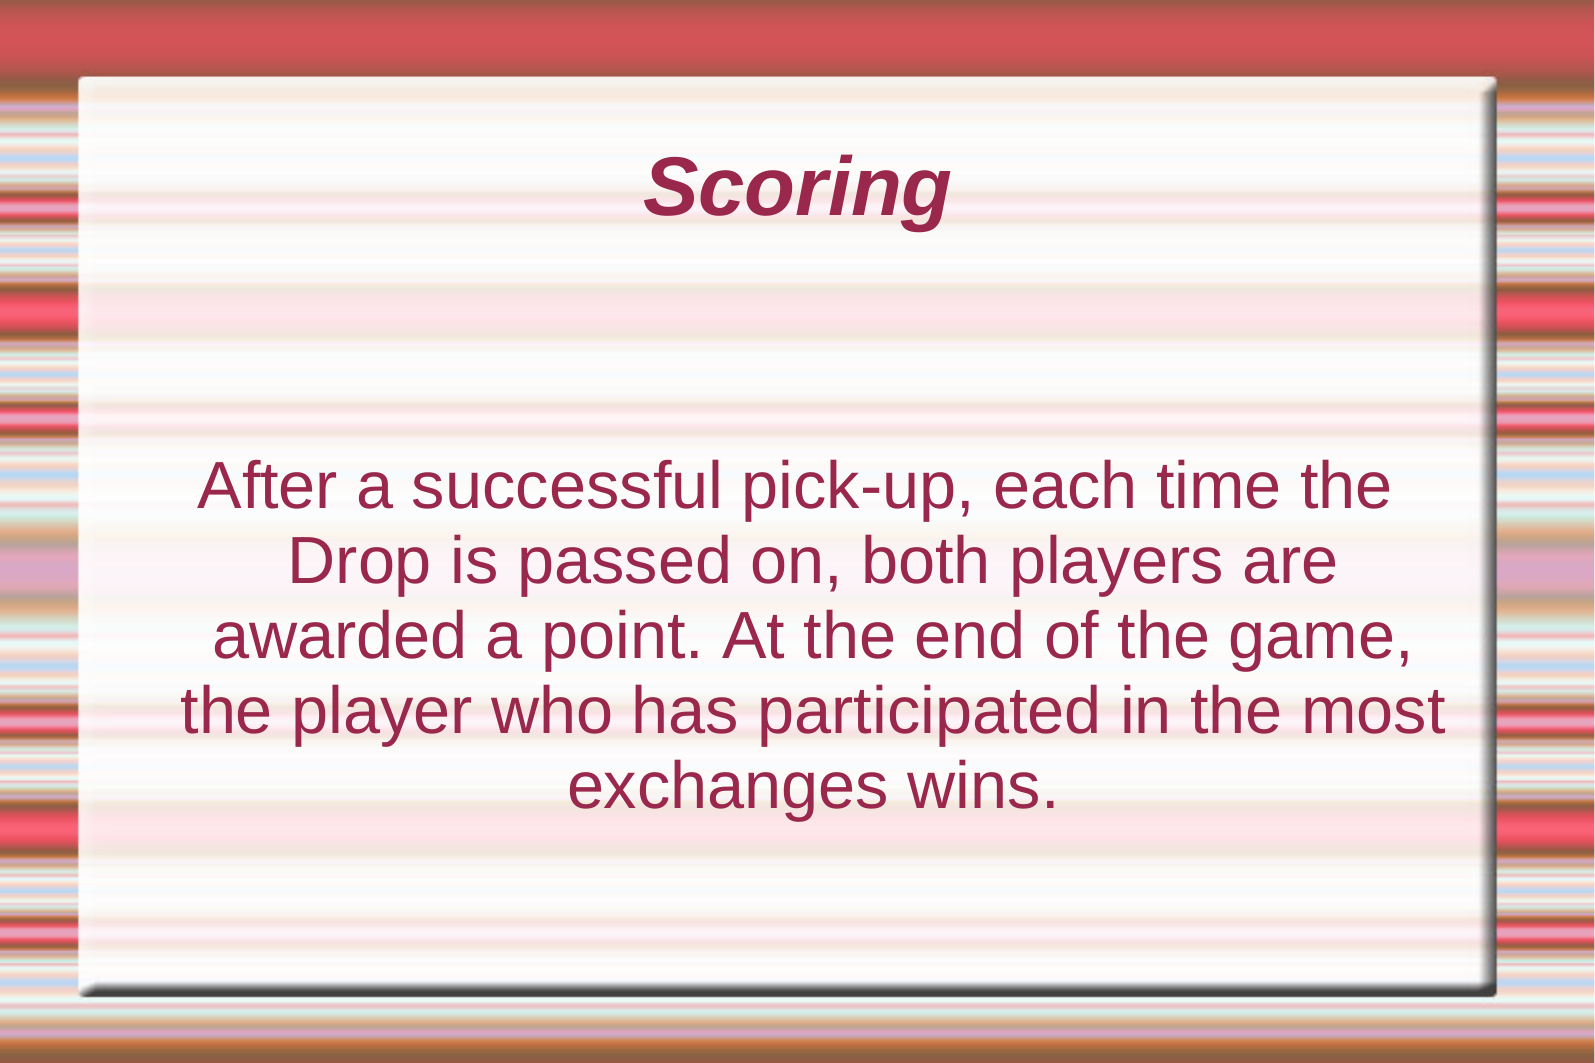

# Scoring
After a successful pick-up, each time the Drop is passed on, both players are awarded a point. At the end of the game, the player who has participated in the most exchanges wins.